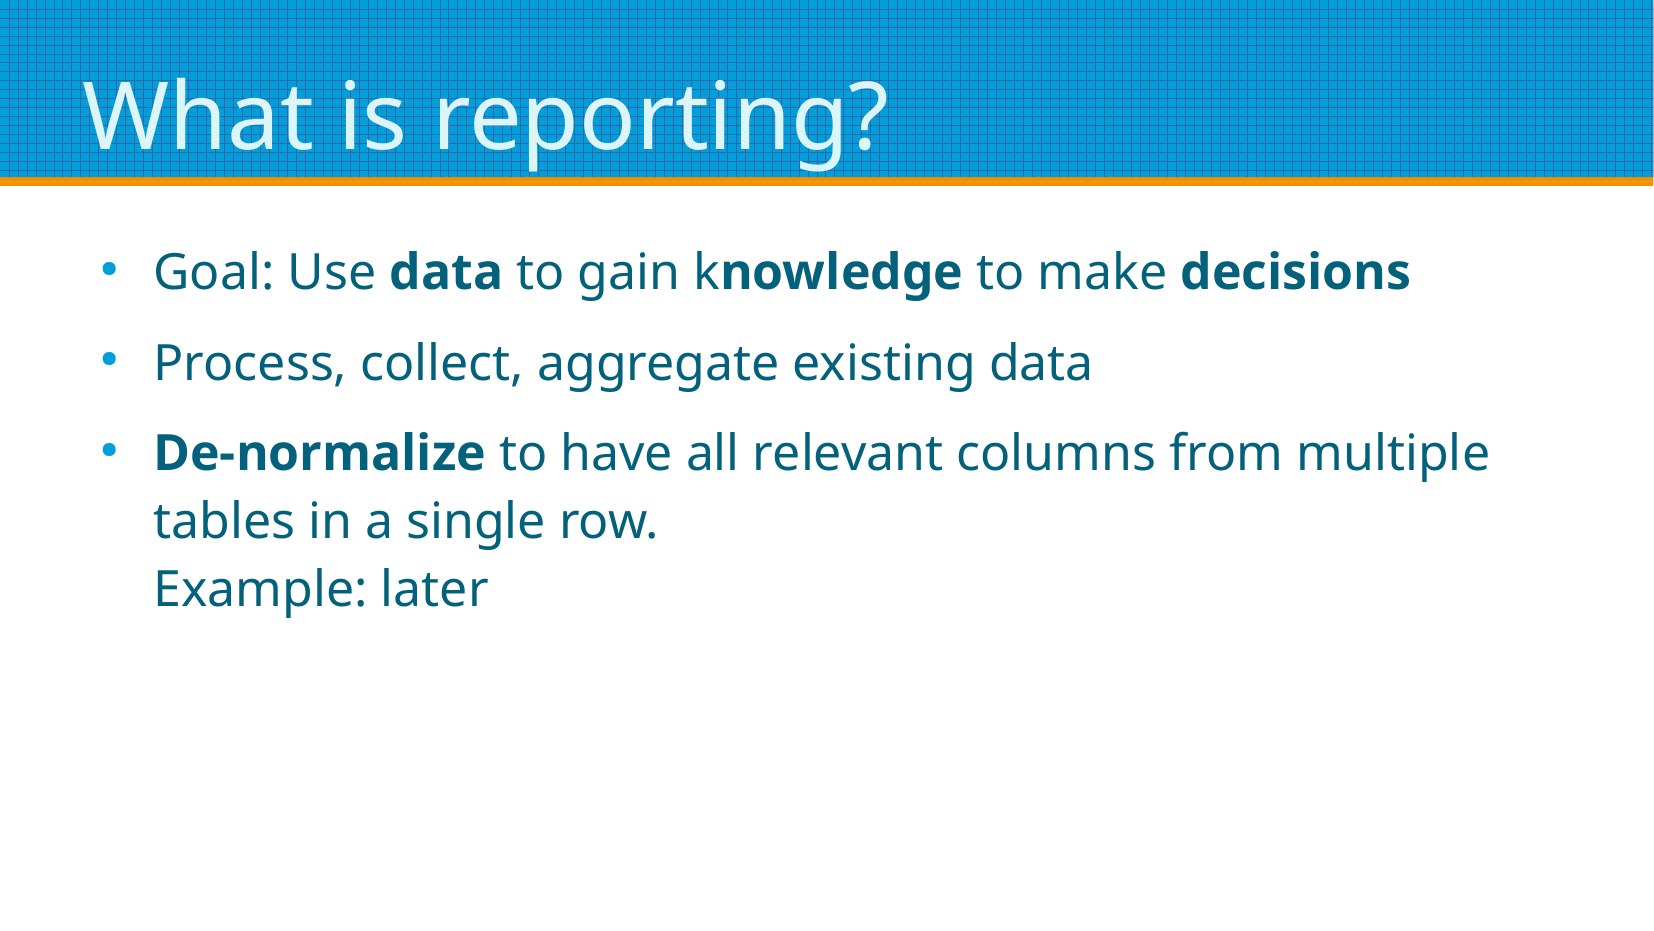

# What is reporting?
Goal: Use data to gain knowledge to make decisions
Process, collect, aggregate existing data
De-normalize to have all relevant columns from multiple tables in a single row.
Example: later